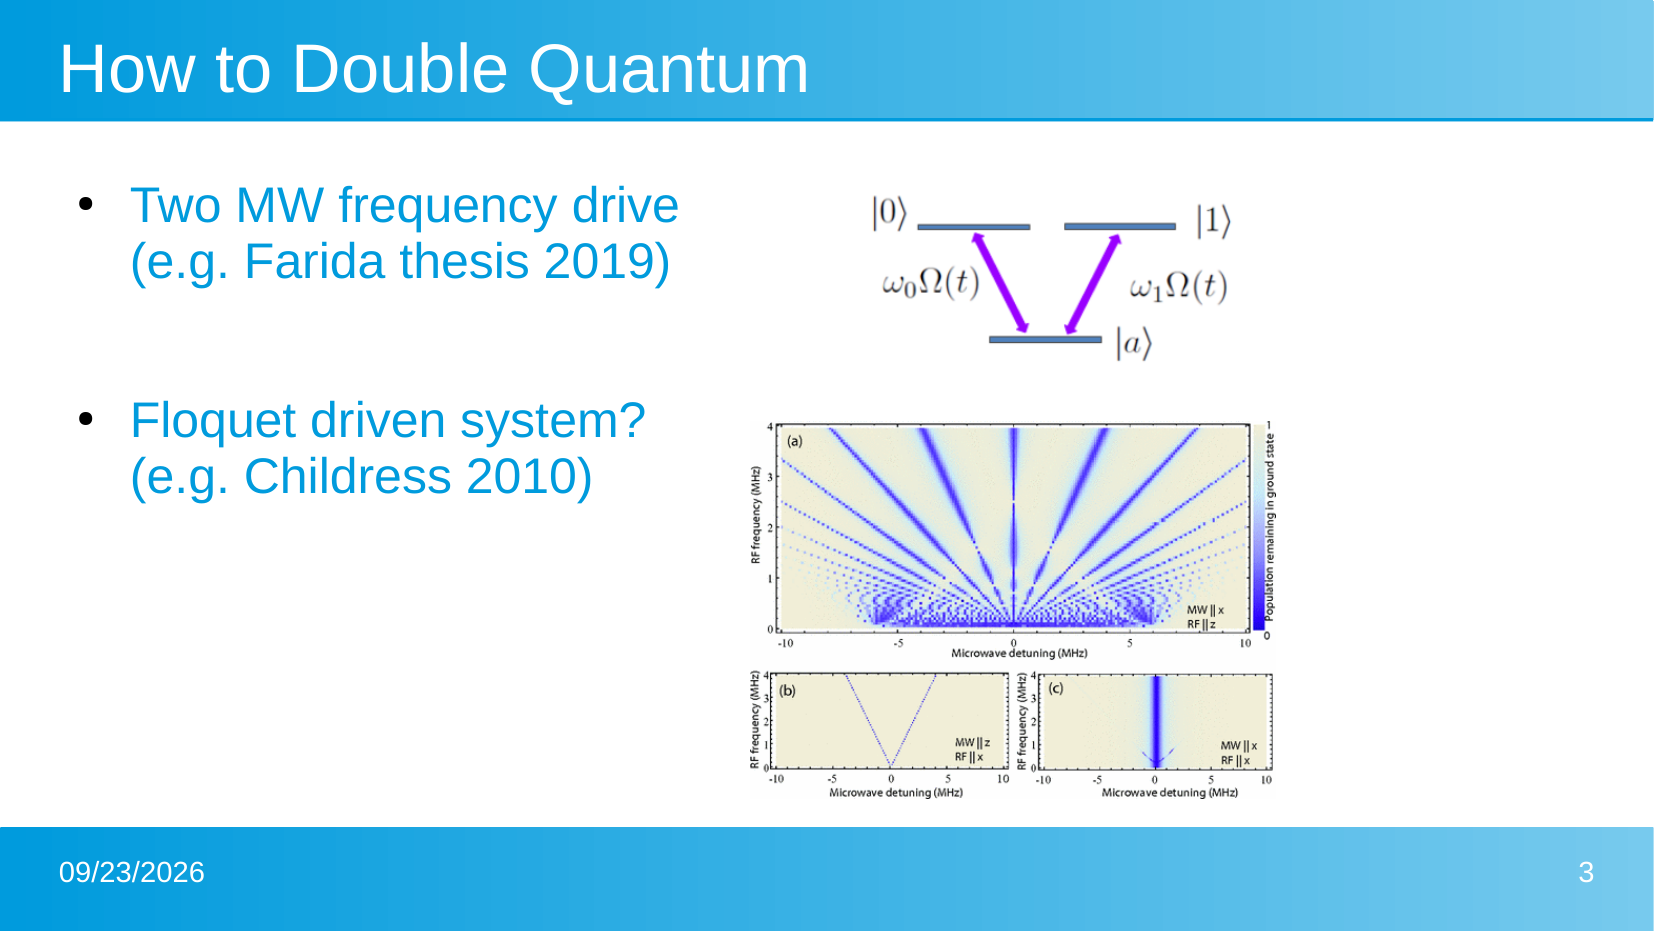

# How to Double Quantum
Two MW frequency drive
(e.g. Farida thesis 2019)
Floquet driven system?
(e.g. Childress 2010)
3